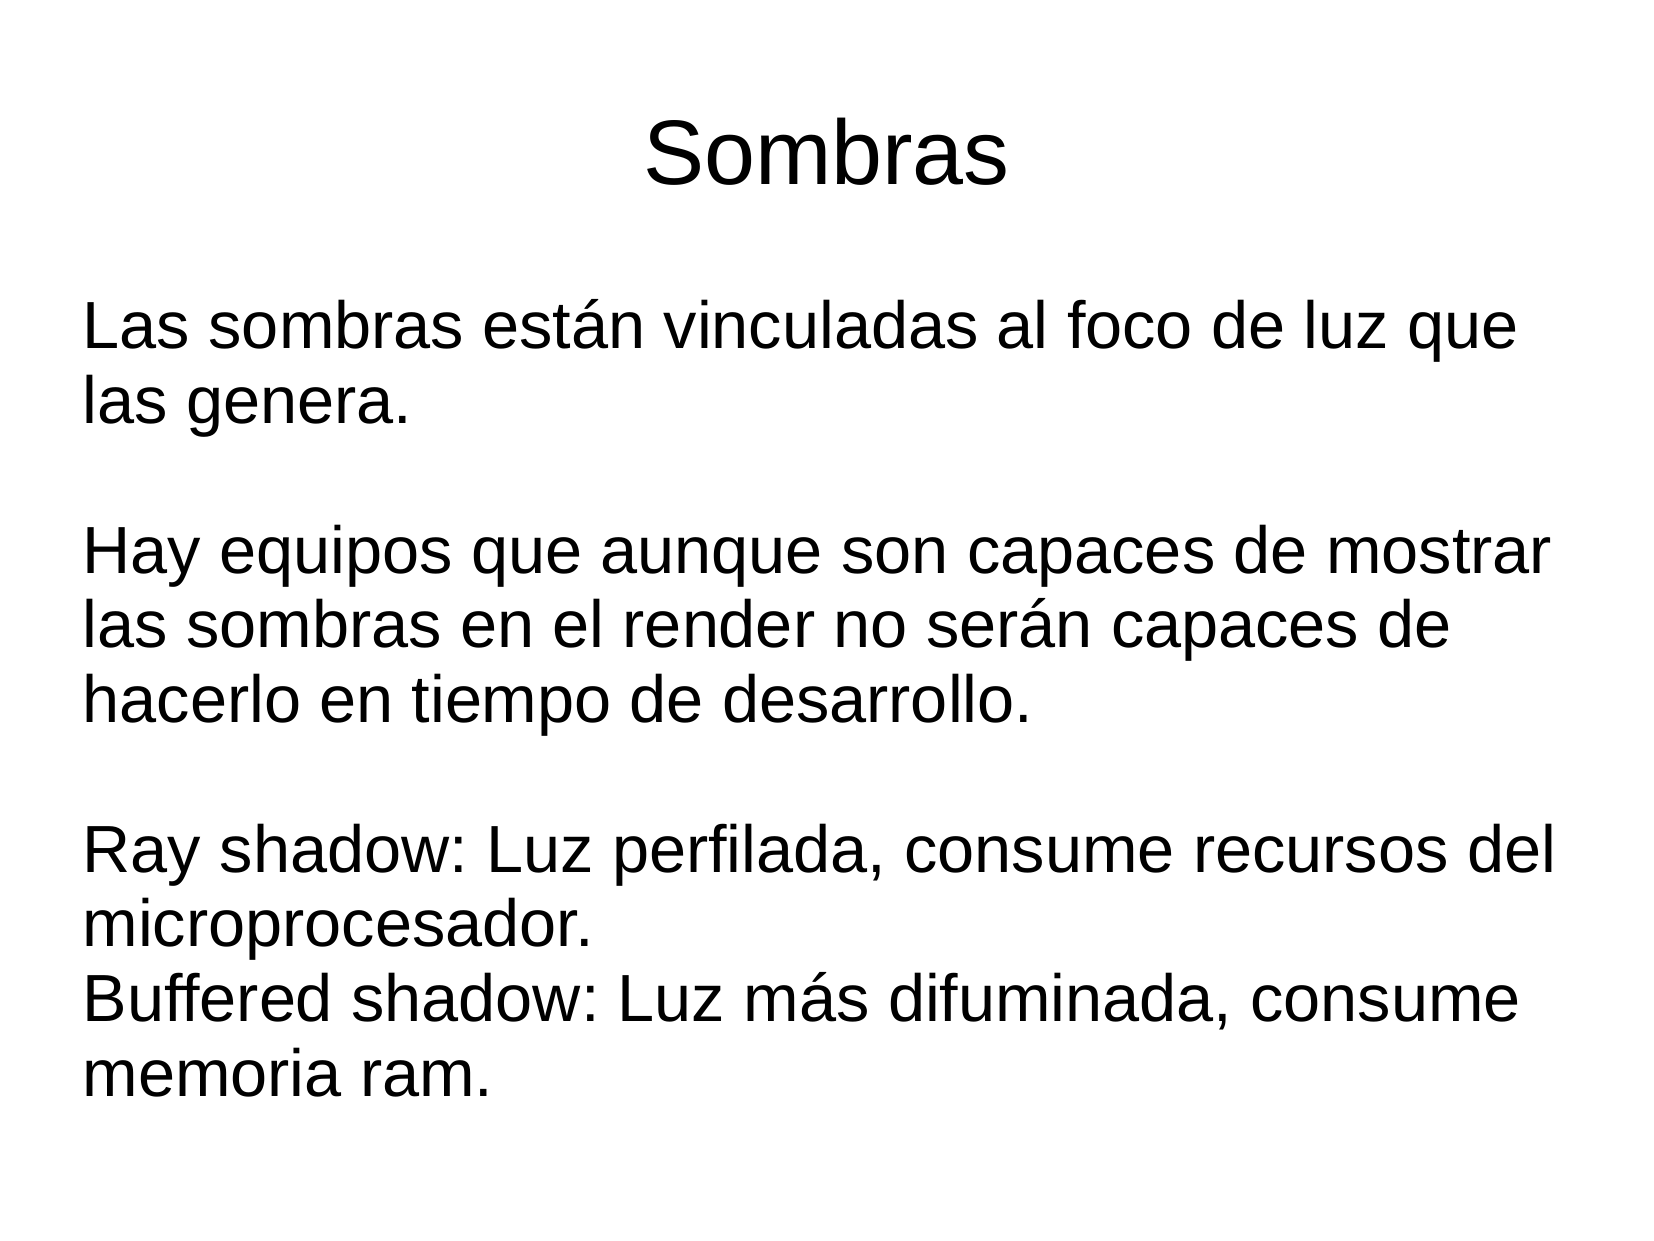

# Sombras
Las sombras están vinculadas al foco de luz que las genera.
Hay equipos que aunque son capaces de mostrar las sombras en el render no serán capaces de hacerlo en tiempo de desarrollo.
Ray shadow: Luz perfilada, consume recursos del microprocesador.
Buffered shadow: Luz más difuminada, consume memoria ram.